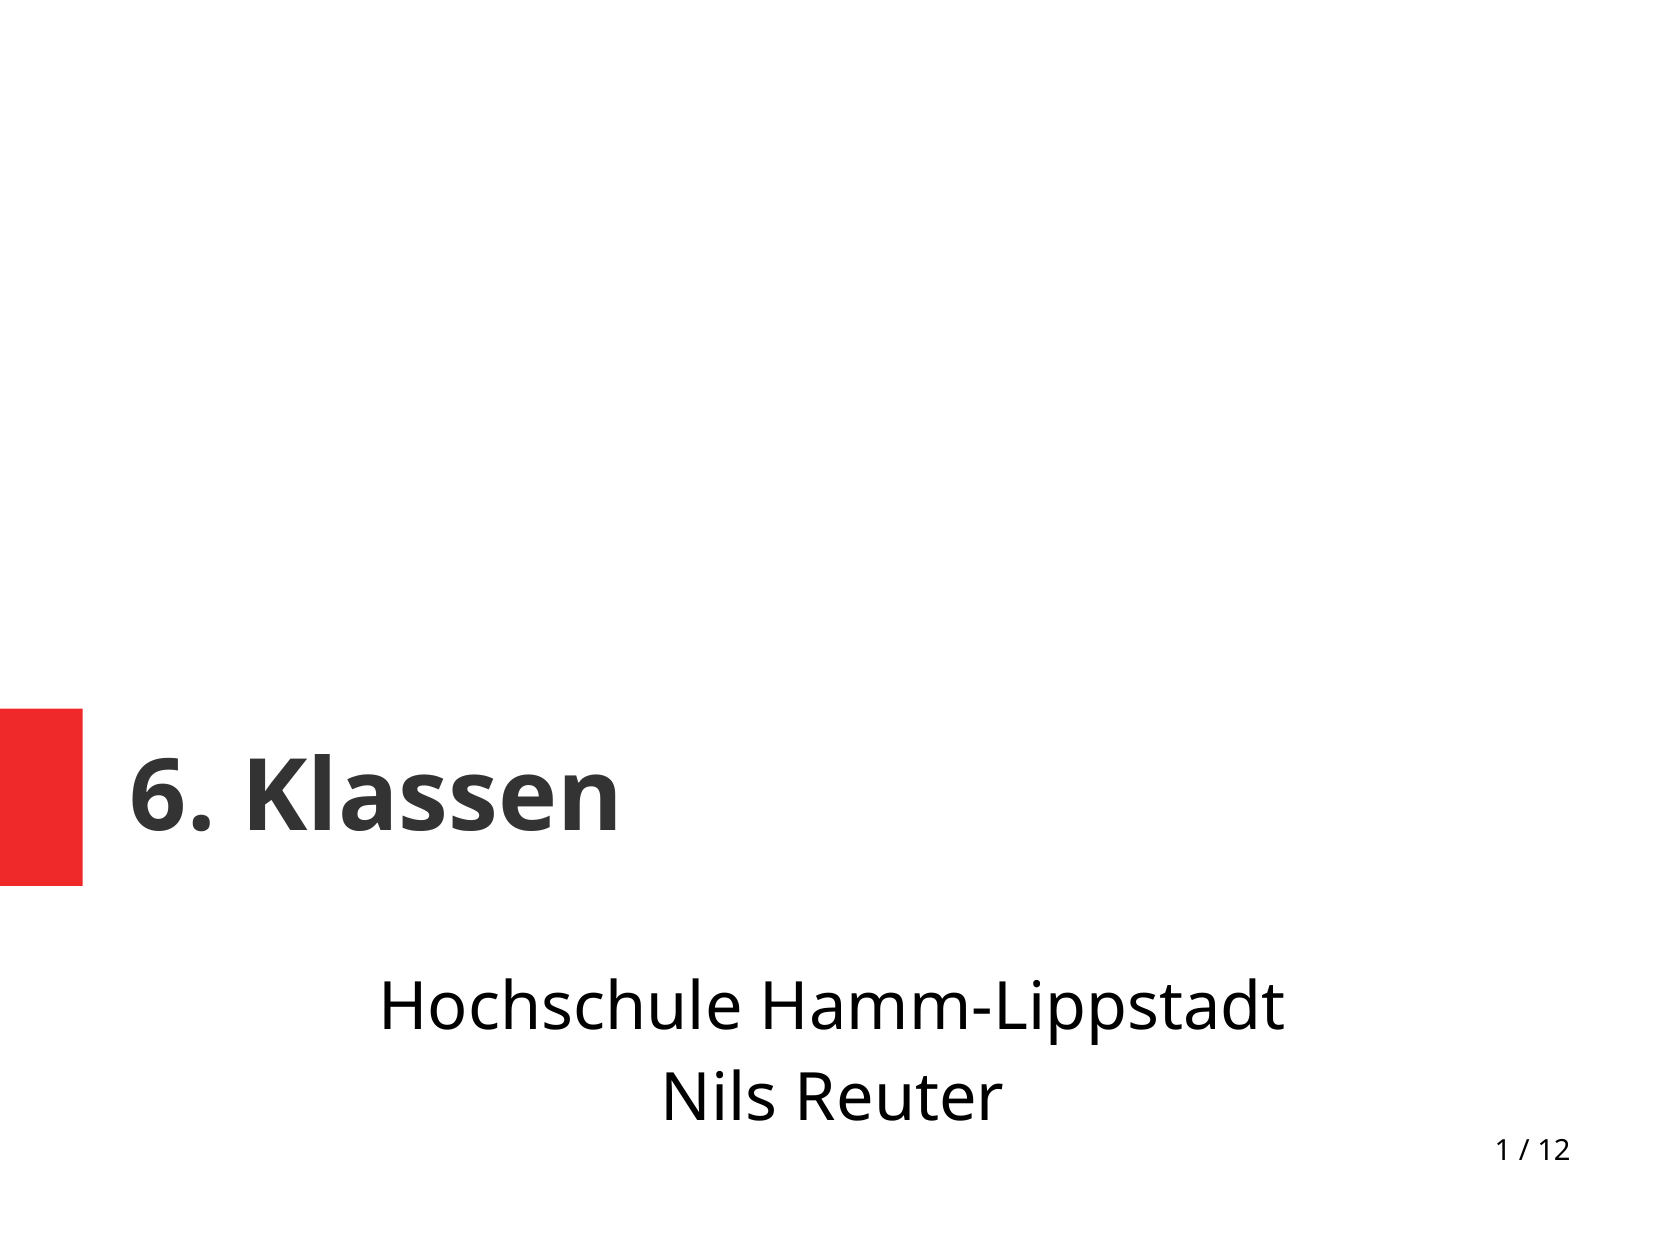

# 6. Klassen
Hochschule Hamm-Lippstadt
Nils Reuter
1